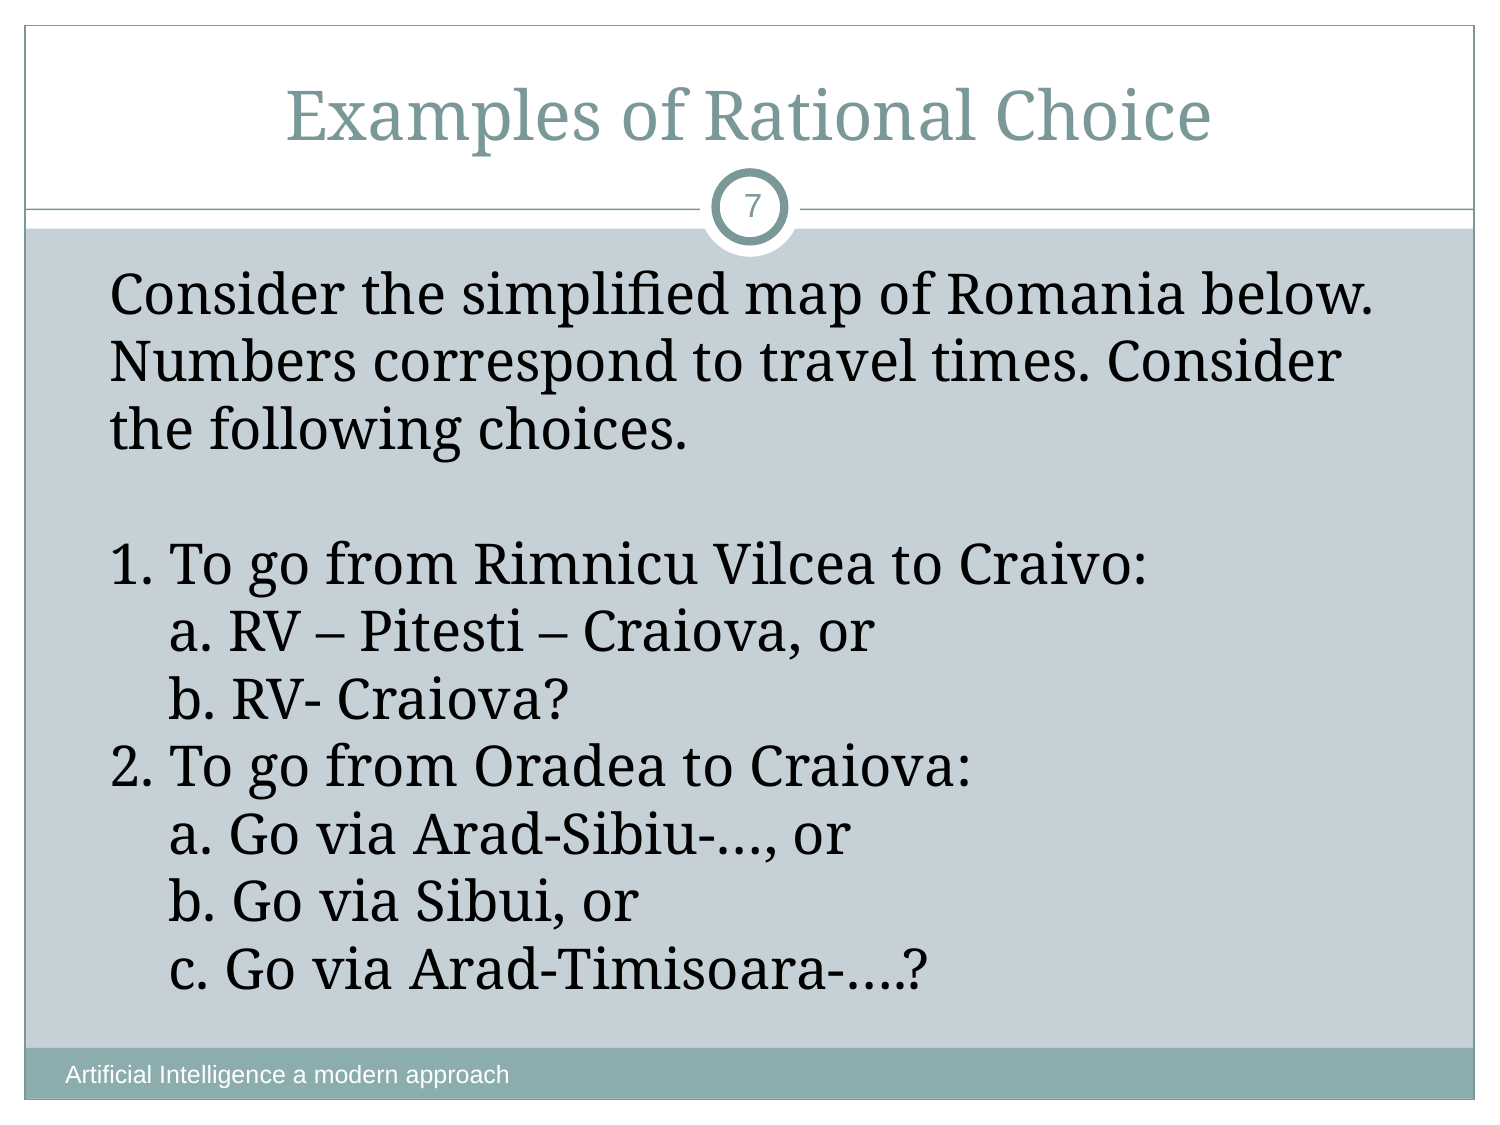

# Examples of Rational Choice
Consider the simplified map of Romania below. Numbers correspond to travel times. Consider the following choices.
1. To go from Rimnicu Vilcea to Craivo:
 a. RV – Pitesti – Craiova, or
 b. RV- Craiova?
2. To go from Oradea to Craiova:
 a. Go via Arad-Sibiu-…, or
 b. Go via Sibui, or
 c. Go via Arad-Timisoara-….?
Artificial Intelligence a modern approach